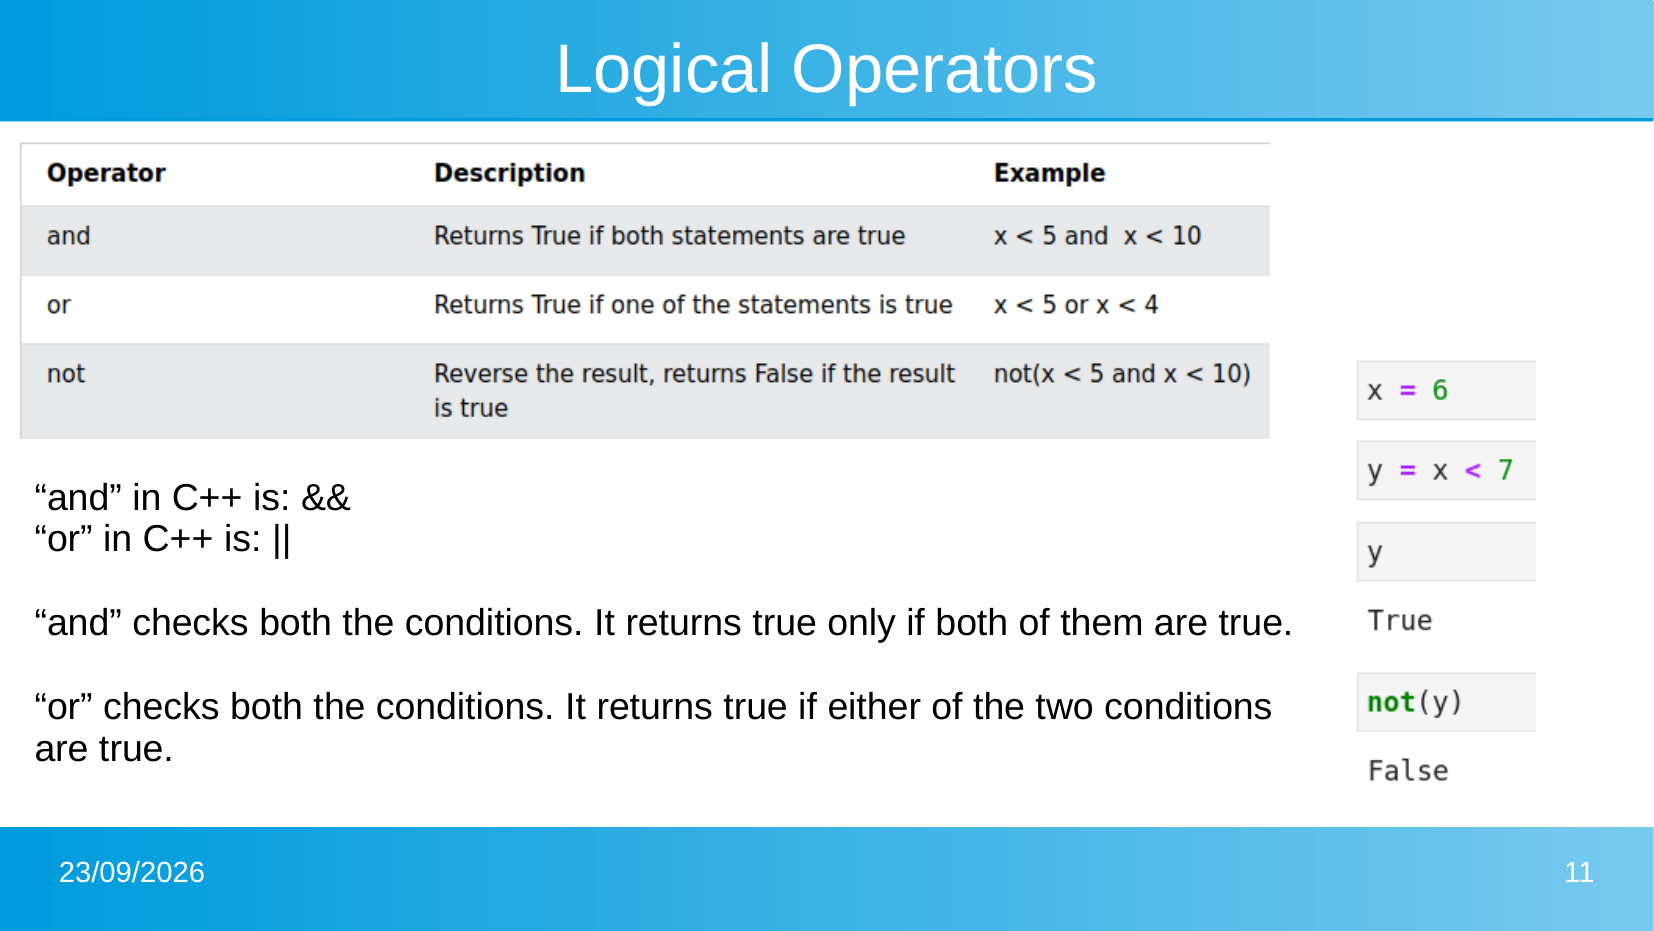

# Logical Operators
“and” in C++ is: &&
“or” in C++ is: ||
“and” checks both the conditions. It returns true only if both of them are true.
“or” checks both the conditions. It returns true if either of the two conditions are true.
11